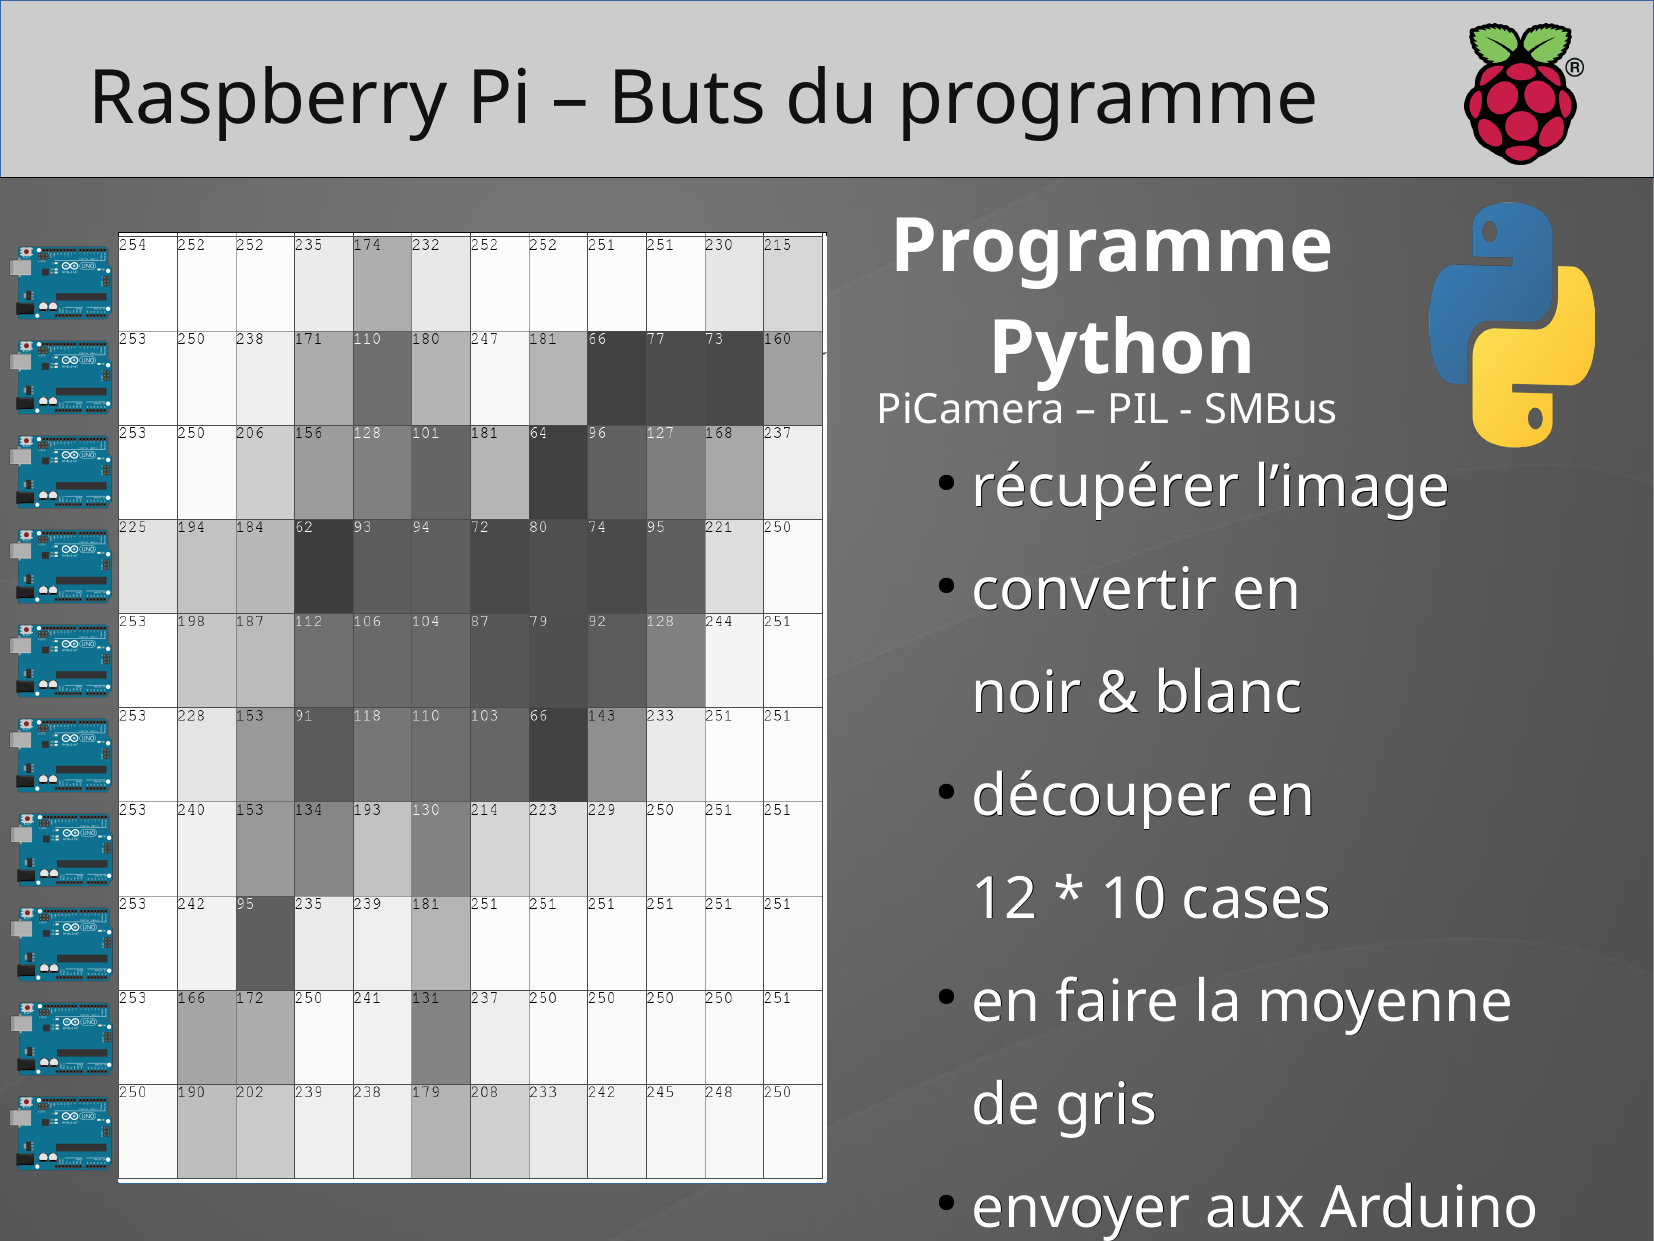

Raspberry Pi – Buts du programme
Programme
Python
PiCamera – PIL - SMBus
récupérer l’image
convertir en
noir & blanc
découper en
12 * 10 cases
en faire la moyenne
de gris
envoyer aux Arduino